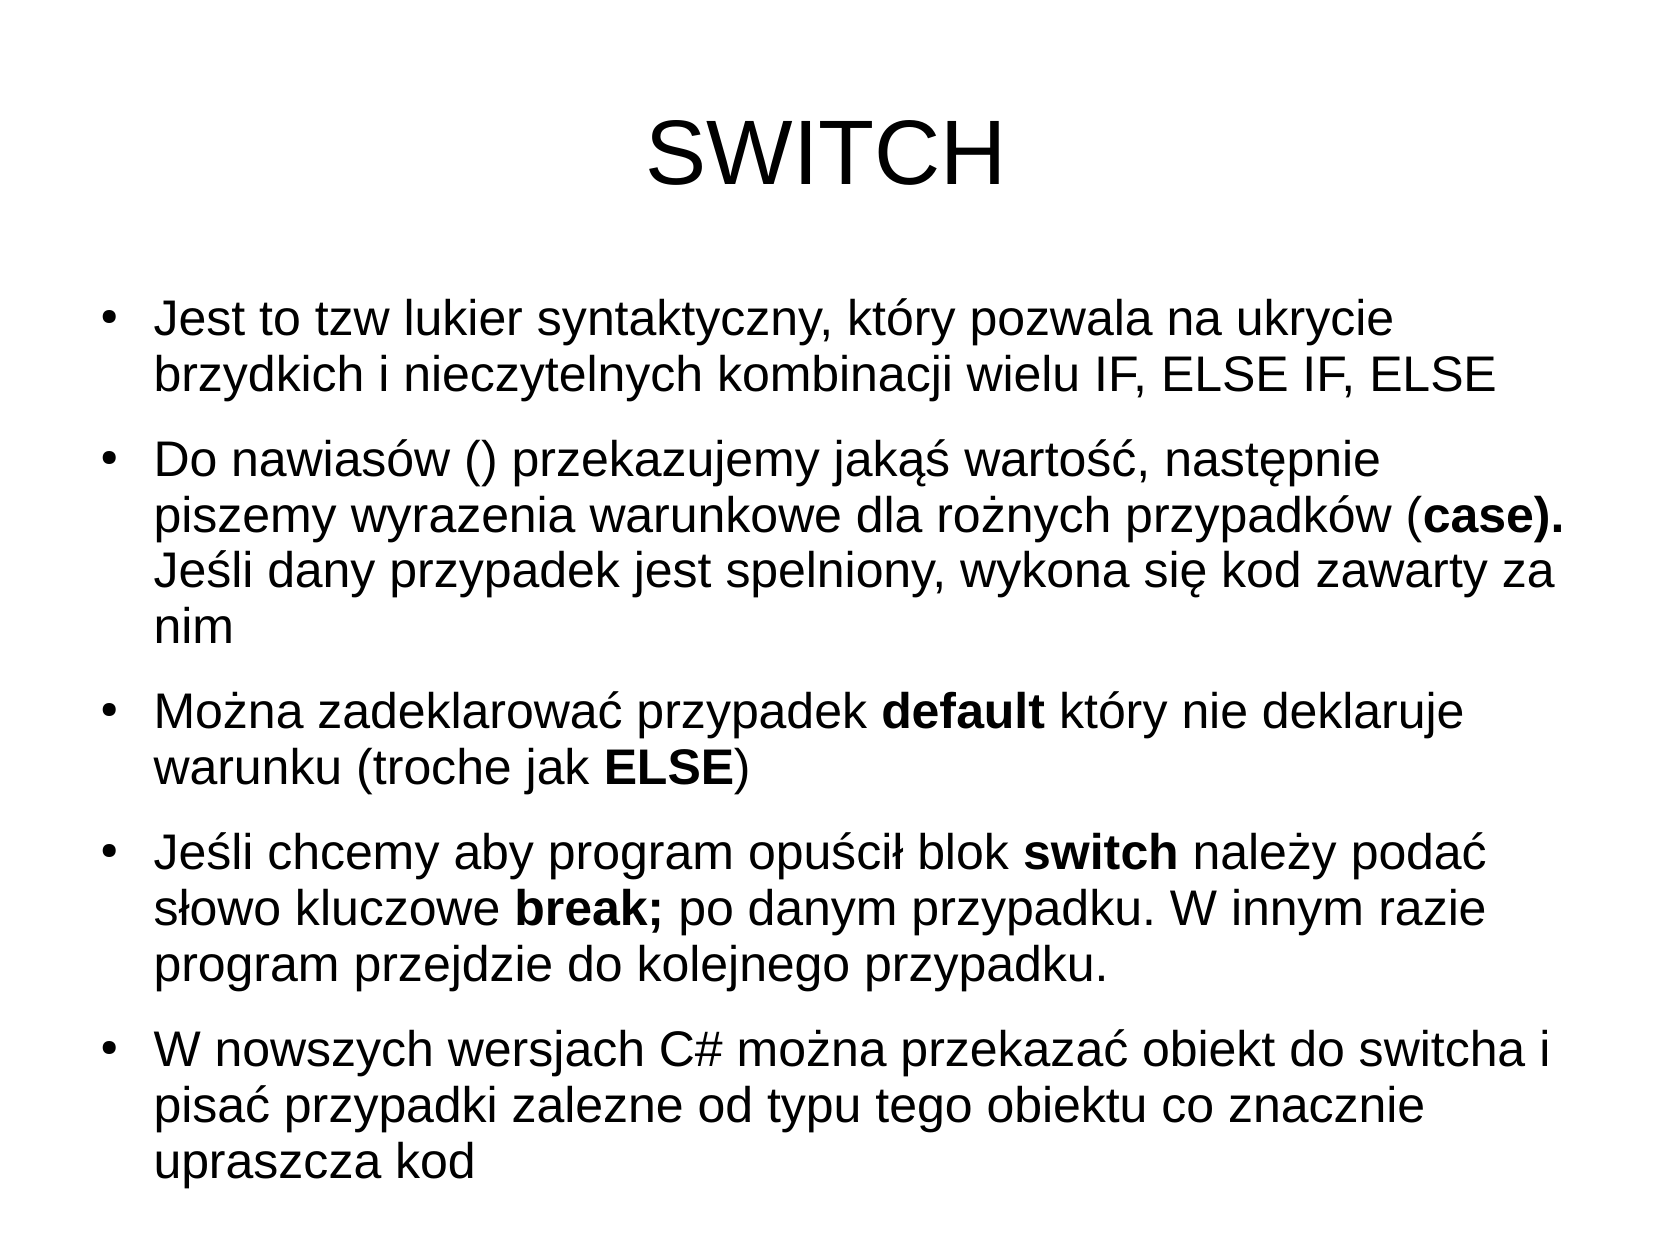

# SWITCH
Jest to tzw lukier syntaktyczny, który pozwala na ukrycie brzydkich i nieczytelnych kombinacji wielu IF, ELSE IF, ELSE
Do nawiasów () przekazujemy jakąś wartość, następnie piszemy wyrazenia warunkowe dla rożnych przypadków (case). Jeśli dany przypadek jest spelniony, wykona się kod zawarty za nim
Można zadeklarować przypadek default który nie deklaruje warunku (troche jak ELSE)
Jeśli chcemy aby program opuścił blok switch należy podać słowo kluczowe break; po danym przypadku. W innym razie program przejdzie do kolejnego przypadku.
W nowszych wersjach C# można przekazać obiekt do switcha i pisać przypadki zalezne od typu tego obiektu co znacznie upraszcza kod